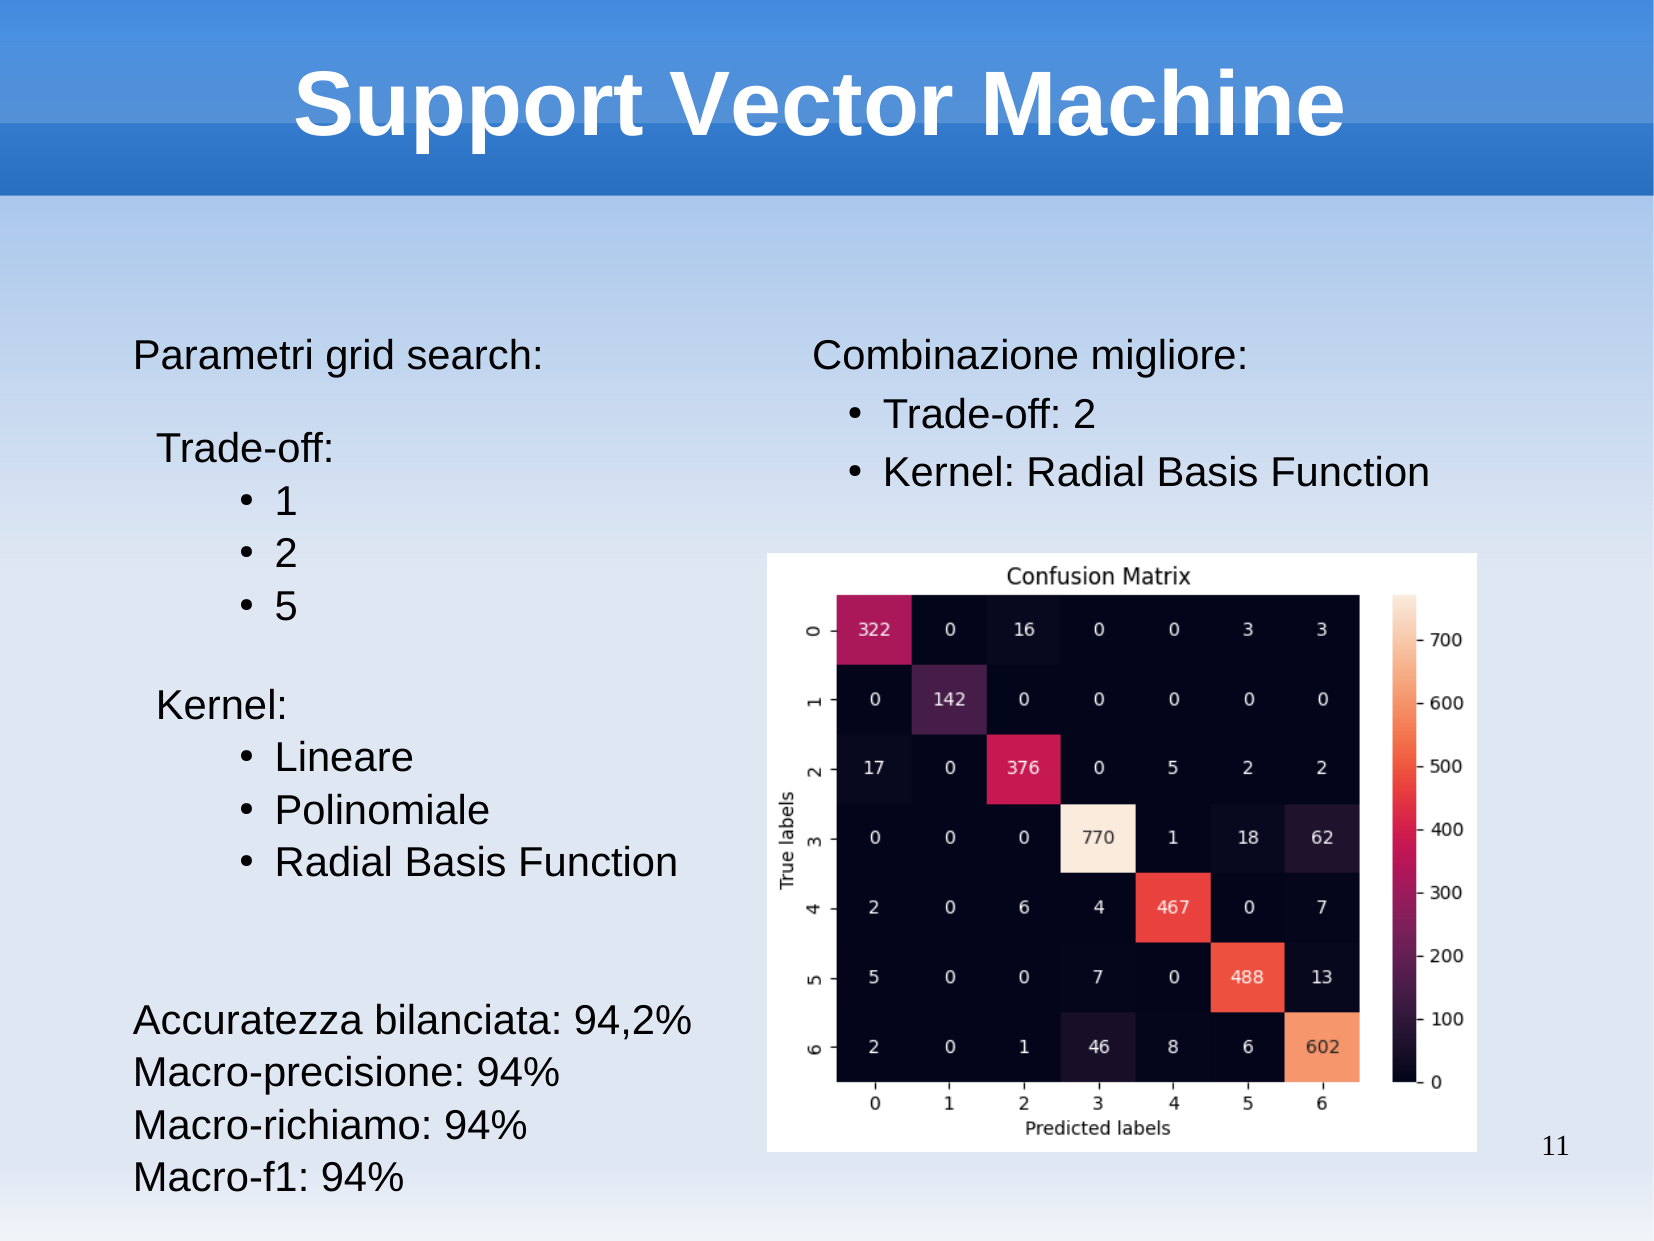

# Support Vector Machine
Parametri grid search:
 Trade-off:
1
2
5
 Kernel:
Lineare
Polinomiale
Radial Basis Function
Accuratezza bilanciata: 94,2%
Macro-precisione: 94%
Macro-richiamo: 94%
Macro-f1: 94%
Combinazione migliore:
Trade-off: 2
Kernel: Radial Basis Function
11